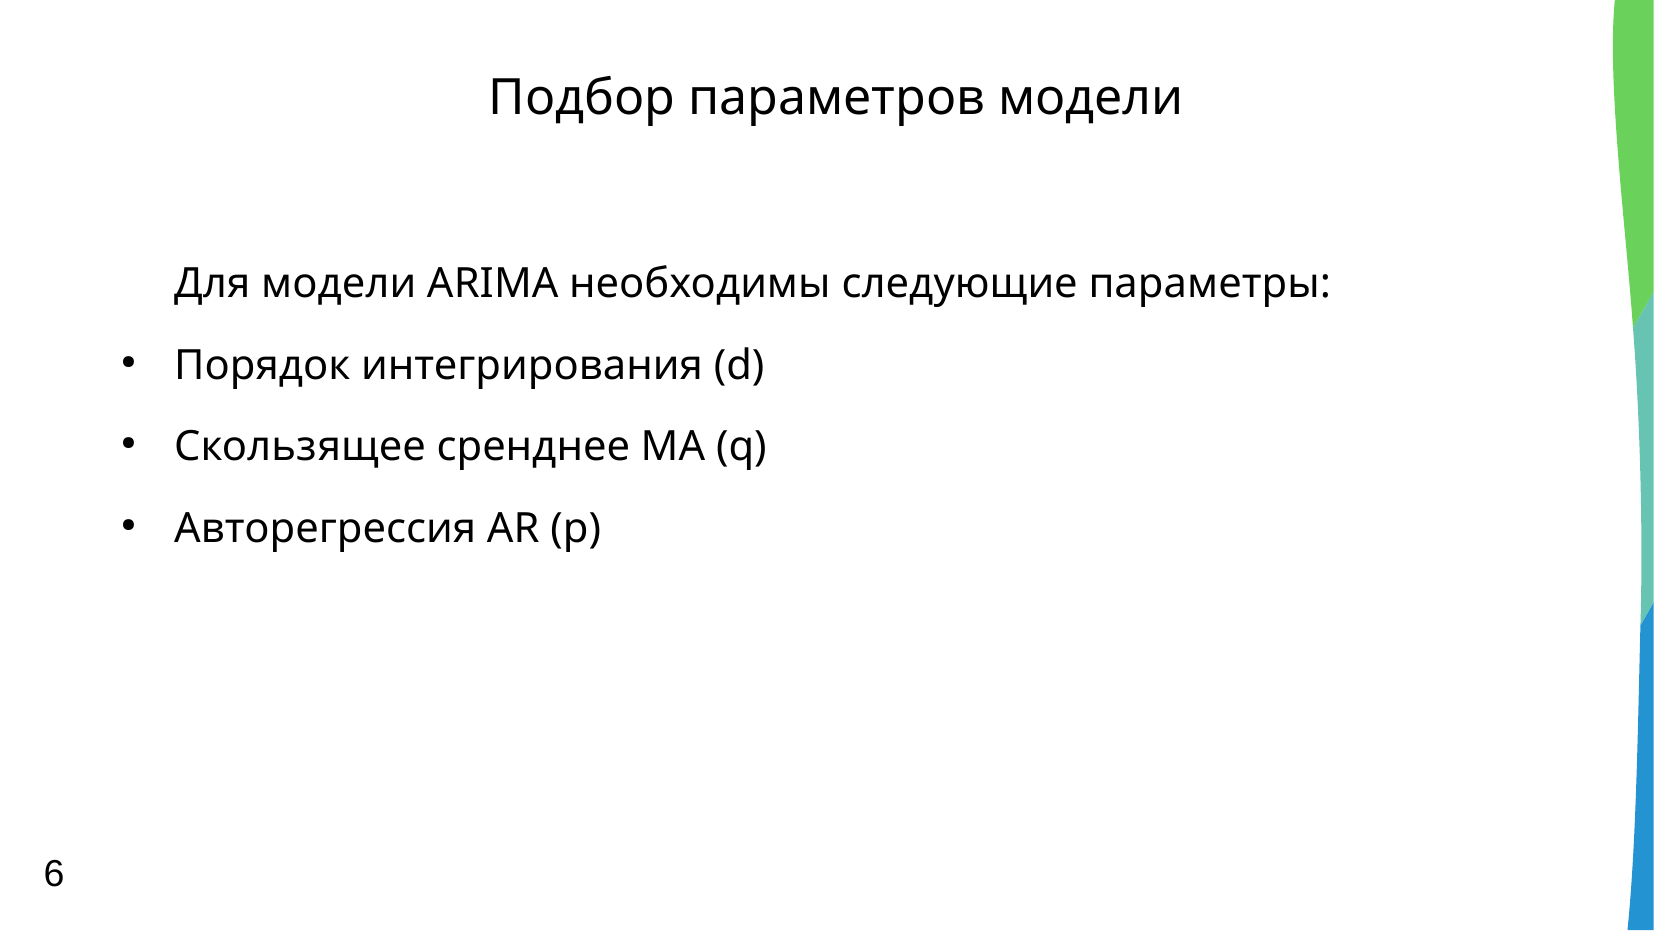

# Подбор параметров модели
Для модели ARIMA необходимы следующие параметры:
Порядок интегрирования (d)
Скользящее сренднее MA (q)
Авторегрессия AR (p)